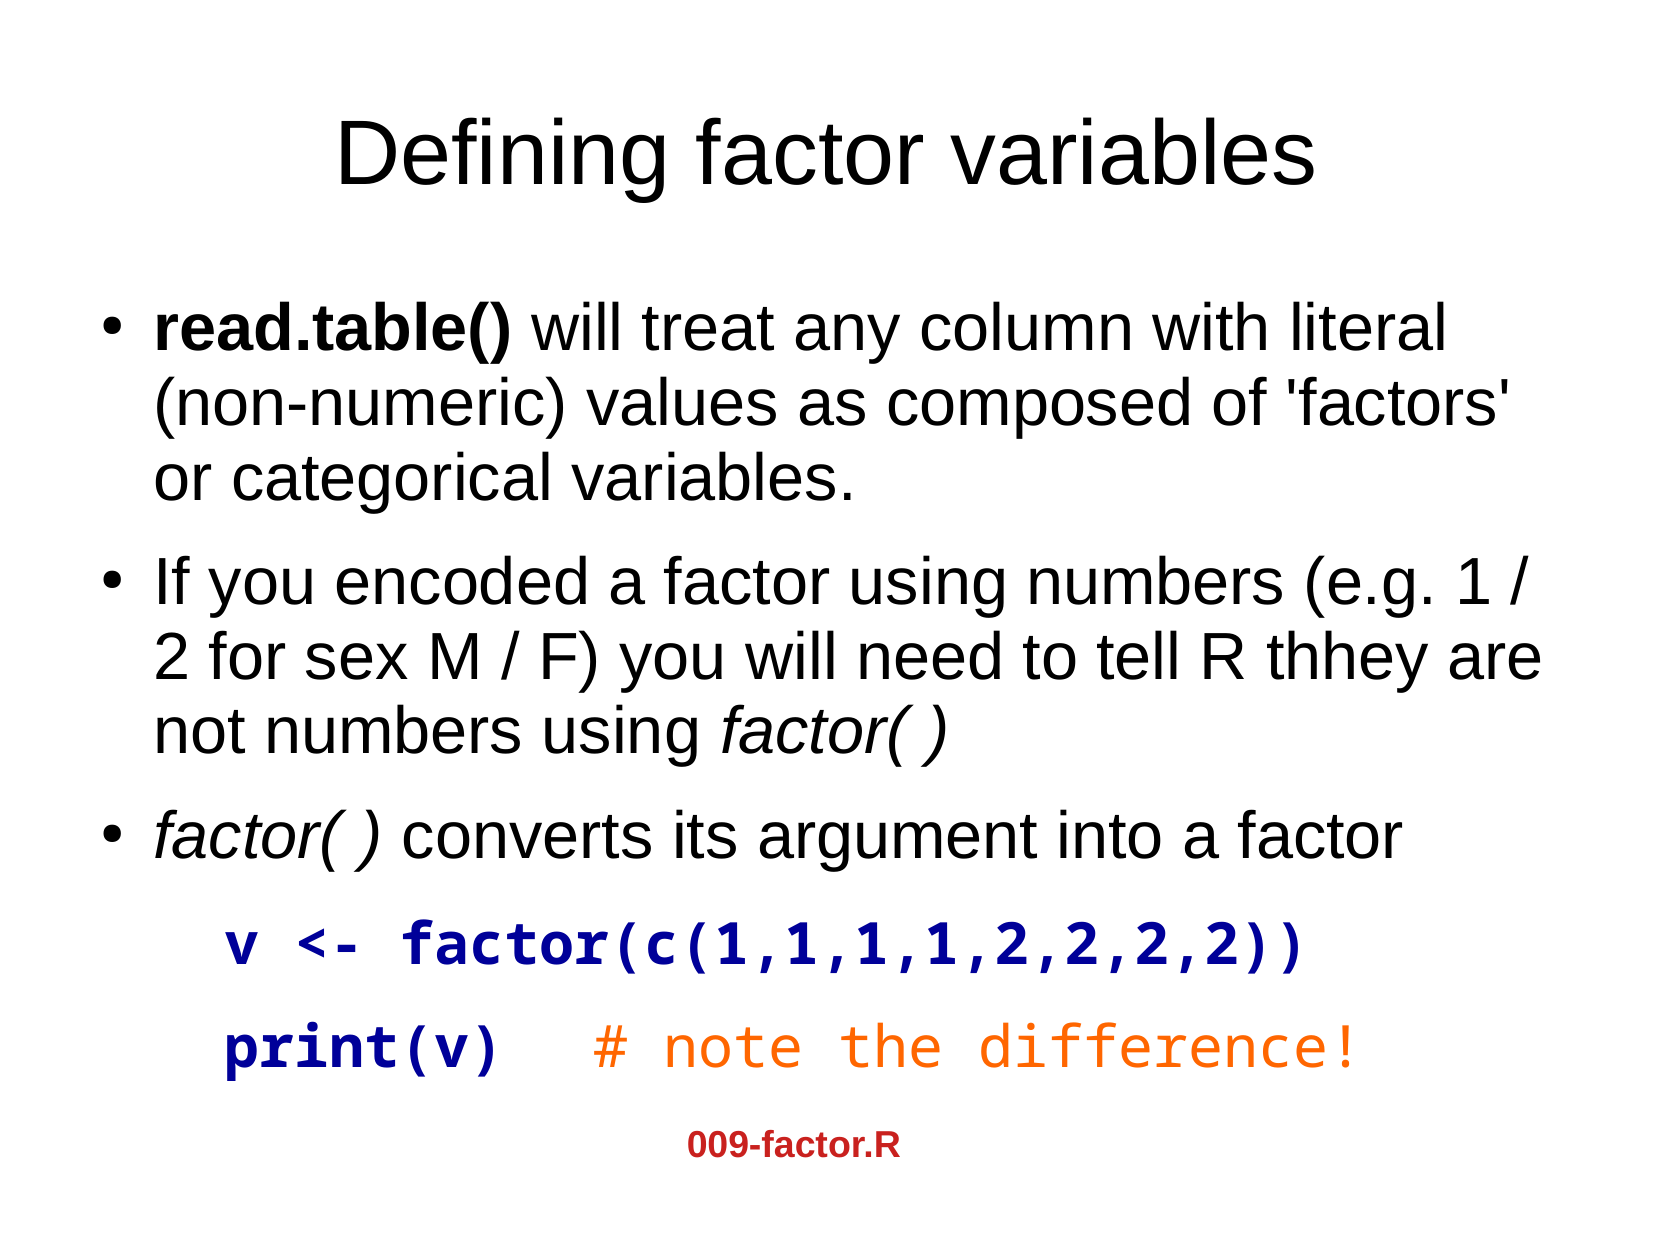

# Defining factor variables
read.table() will treat any column with literal (non-numeric) values as composed of 'factors' or categorical variables.
If you encoded a factor using numbers (e.g. 1 / 2 for sex M / F) you will need to tell R thhey are not numbers using factor( )
factor( ) converts its argument into a factor
v <- factor(c(1,1,1,1,2,2,2,2))
print(v)		# note the difference!
009-factor.R